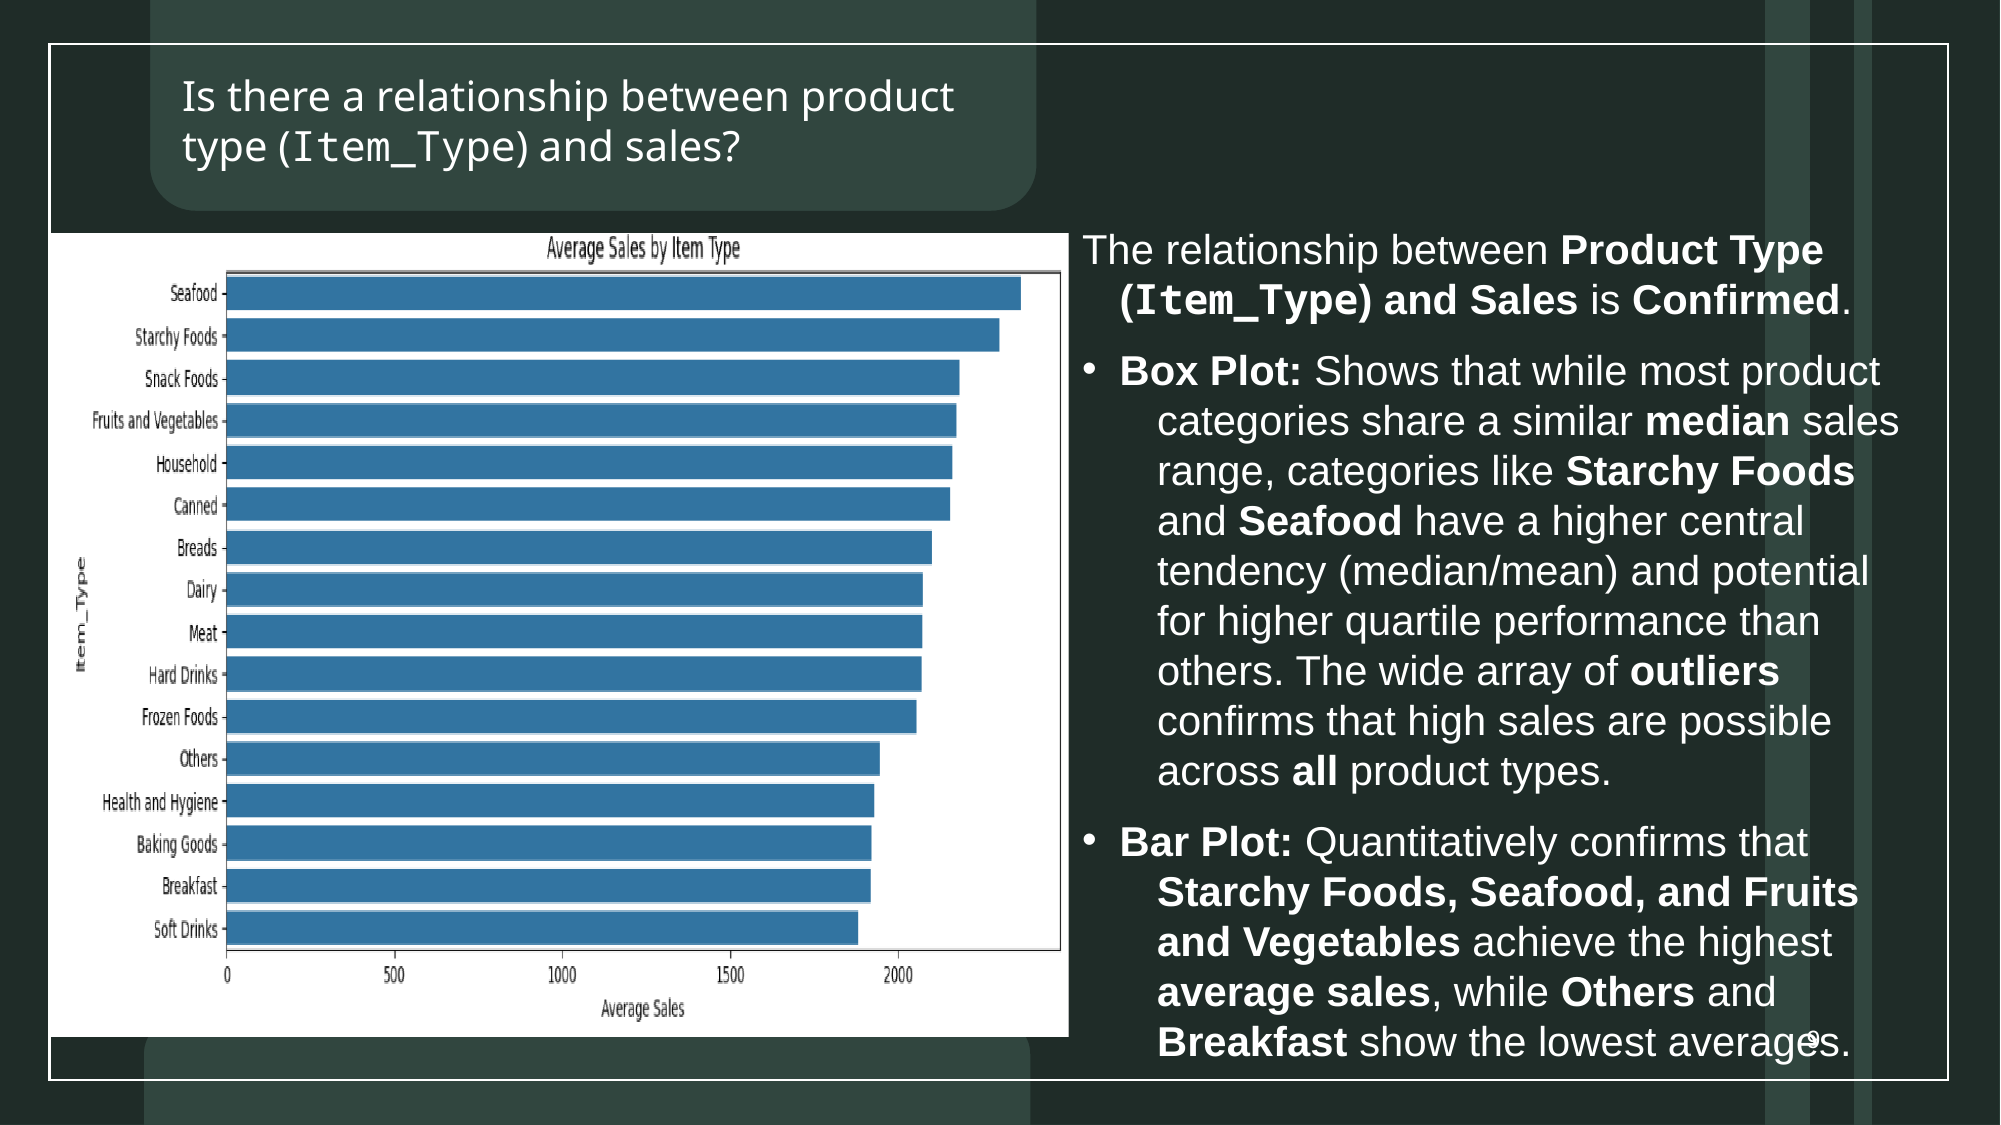

# Is there a relationship between product type (Item_Type) and sales?
The relationship between Product Type (Item_Type) and Sales is Confirmed.
Box Plot: Shows that while most product categories share a similar median sales range, categories like Starchy Foods and Seafood have a higher central tendency (median/mean) and potential for higher quartile performance than others. The wide array of outliers confirms that high sales are possible across all product types.
Bar Plot: Quantitatively confirms that Starchy Foods, Seafood, and Fruits and Vegetables achieve the highest average sales, while Others and Breakfast show the lowest averages.